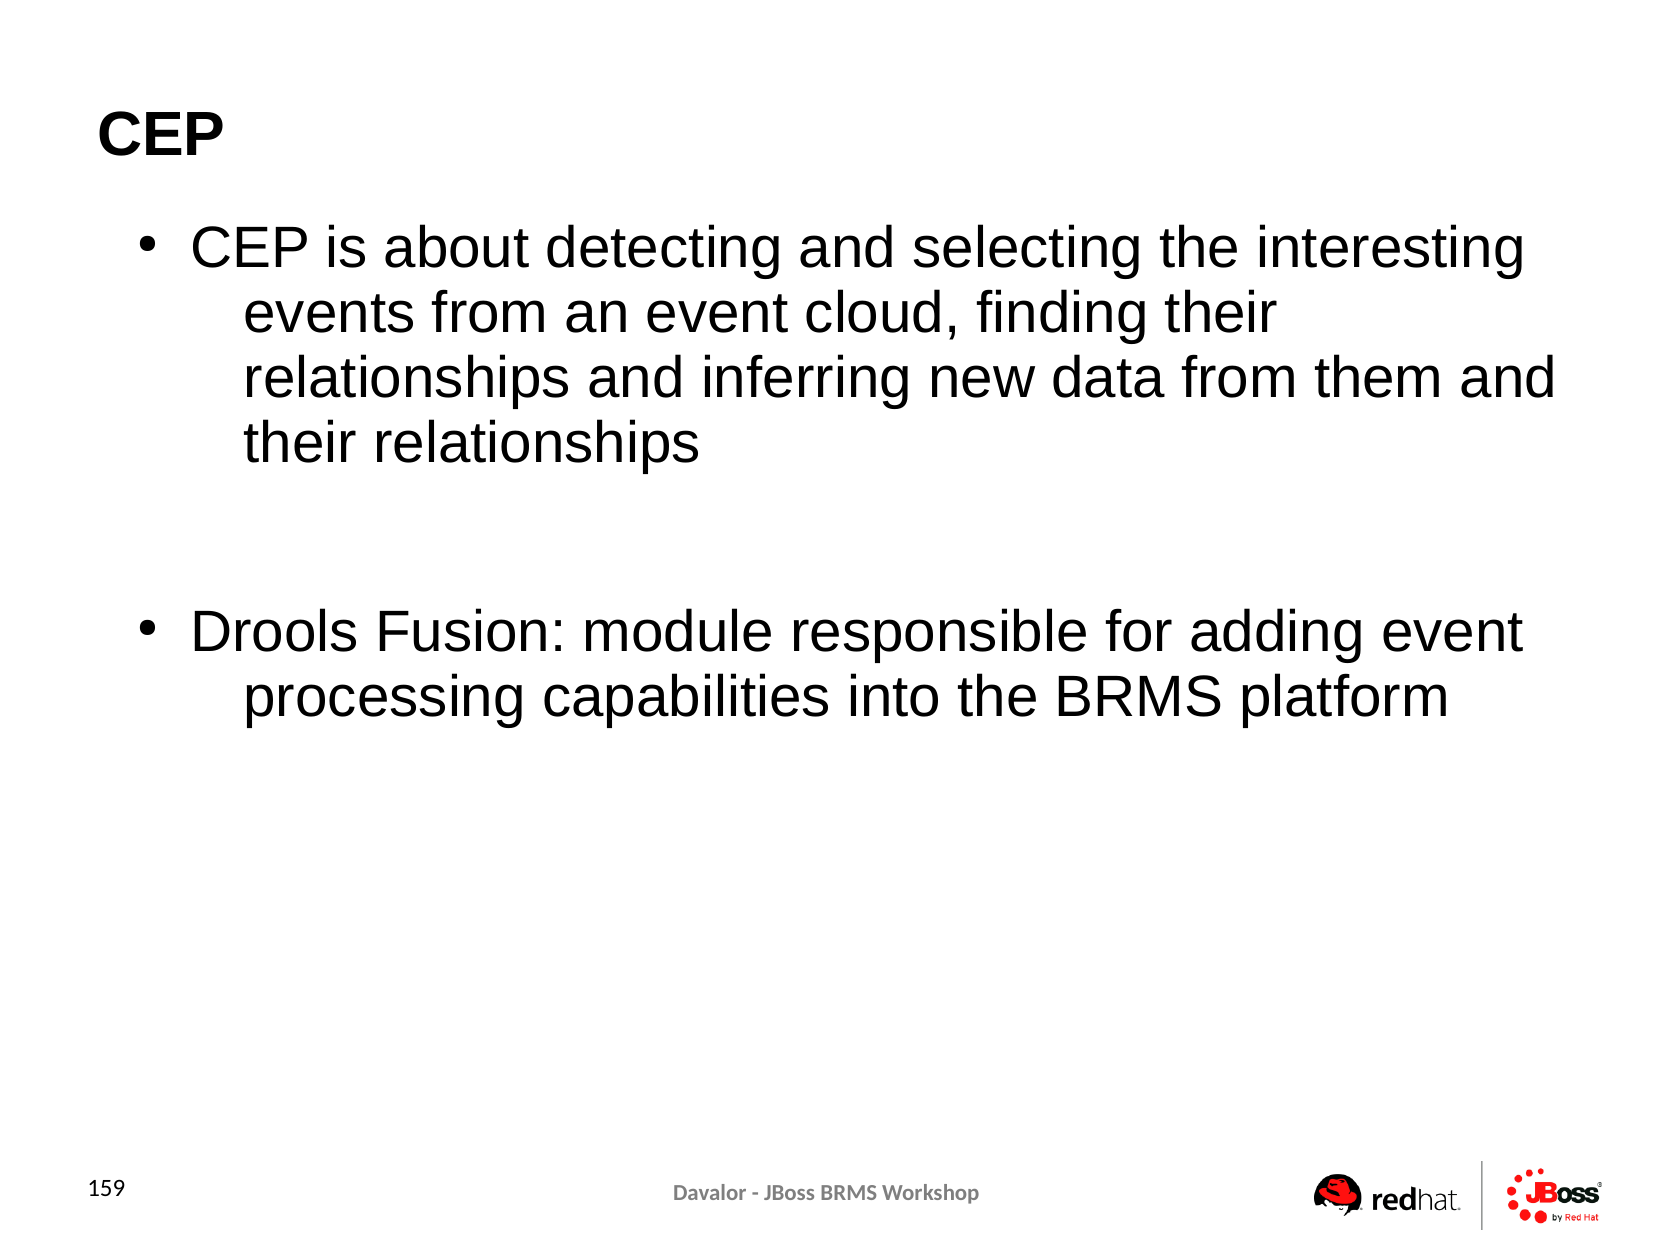

# CEP
CEP is about detecting and selecting the interesting events from an event cloud, finding their relationships and inferring new data from them and their relationships
Drools Fusion: module responsible for adding event processing capabilities into the BRMS platform